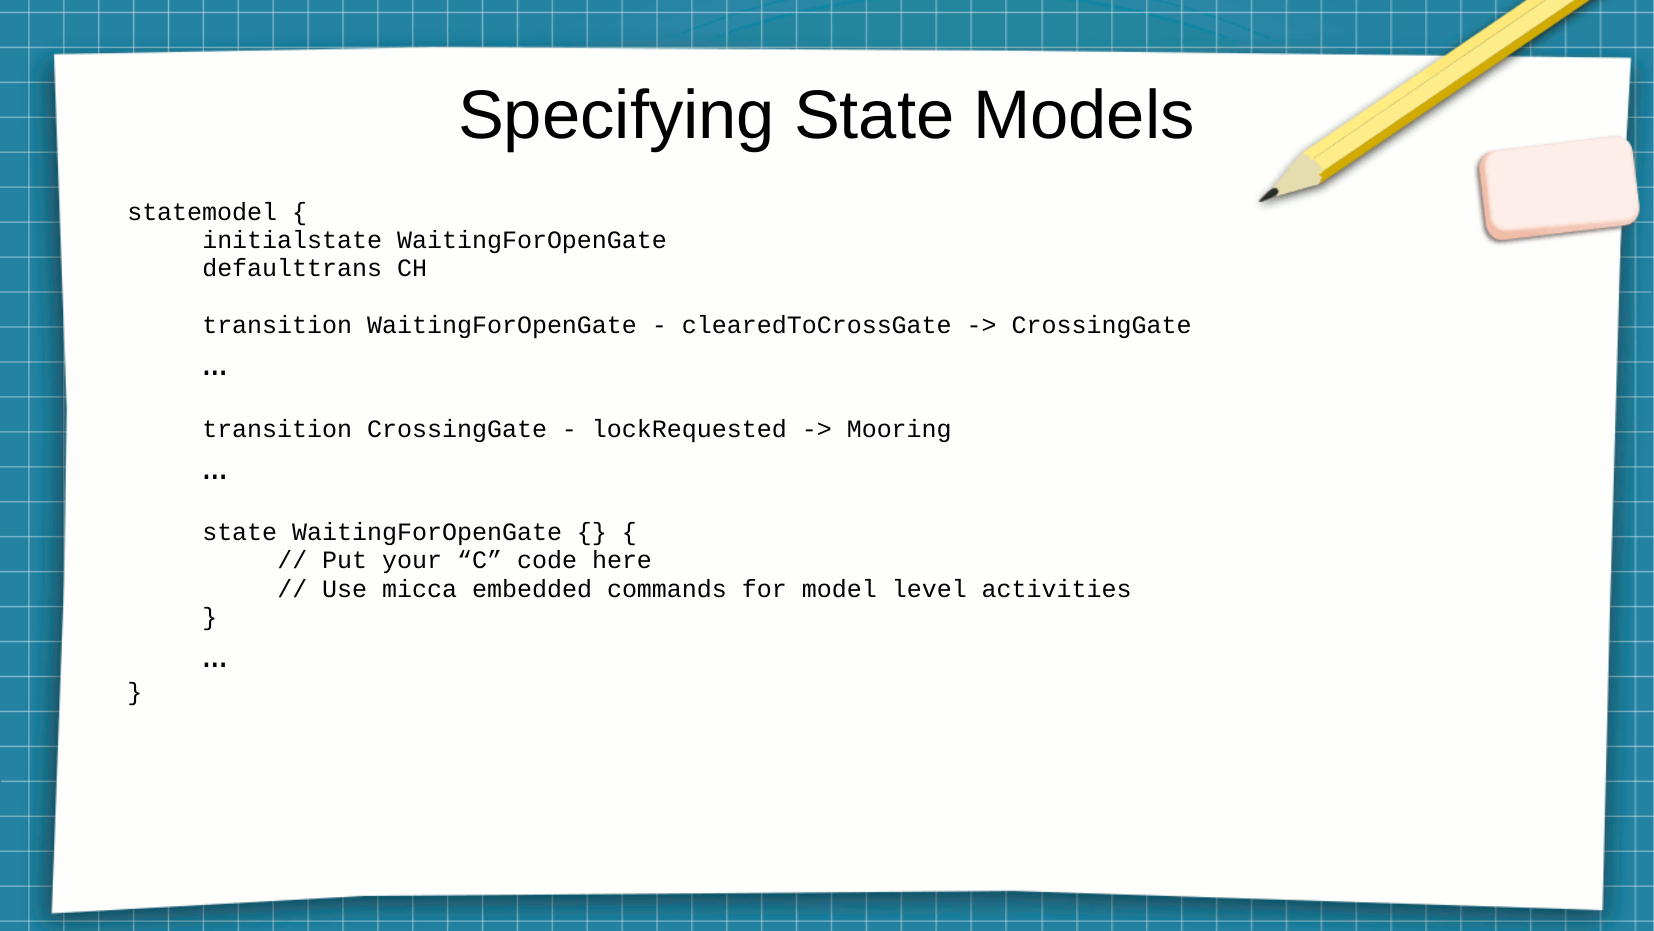

# Specifying State Models
statemodel {
	initialstate WaitingForOpenGate
	defaulttrans CH
	transition WaitingForOpenGate - clearedToCrossGate -> CrossingGate
	…
	transition CrossingGate - lockRequested -> Mooring
	…
	state WaitingForOpenGate {} {
		// Put your “C” code here
		// Use micca embedded commands for model level activities
	}
	…
}